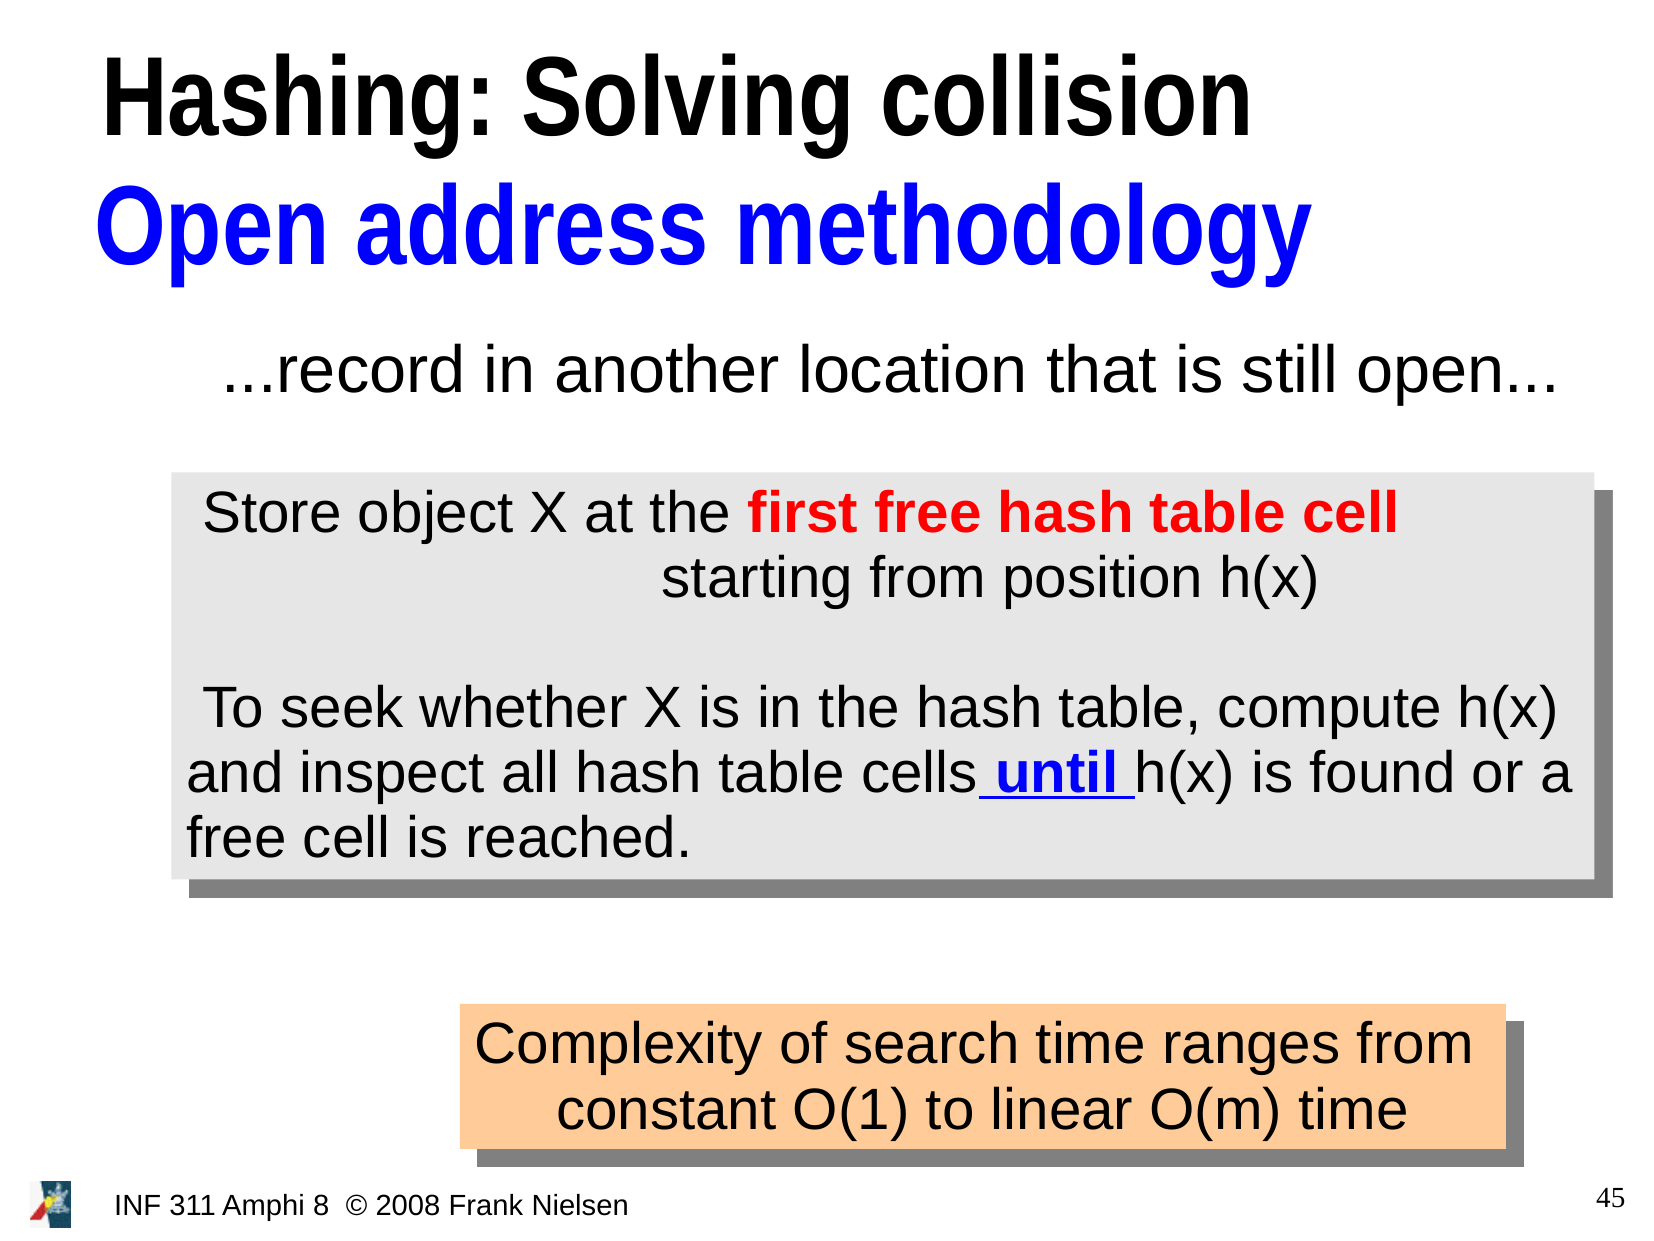

Hashing: Solving collision
 Open address methodology
...record in another location that is still open...
 Store object X at the first free hash table cell
						 starting from position h(x)
 To seek whether X is in the hash table, compute h(x)
and inspect all hash table cells until h(x) is found or a
free cell is reached.
Complexity of search time ranges from
constant O(1) to linear O(m) time